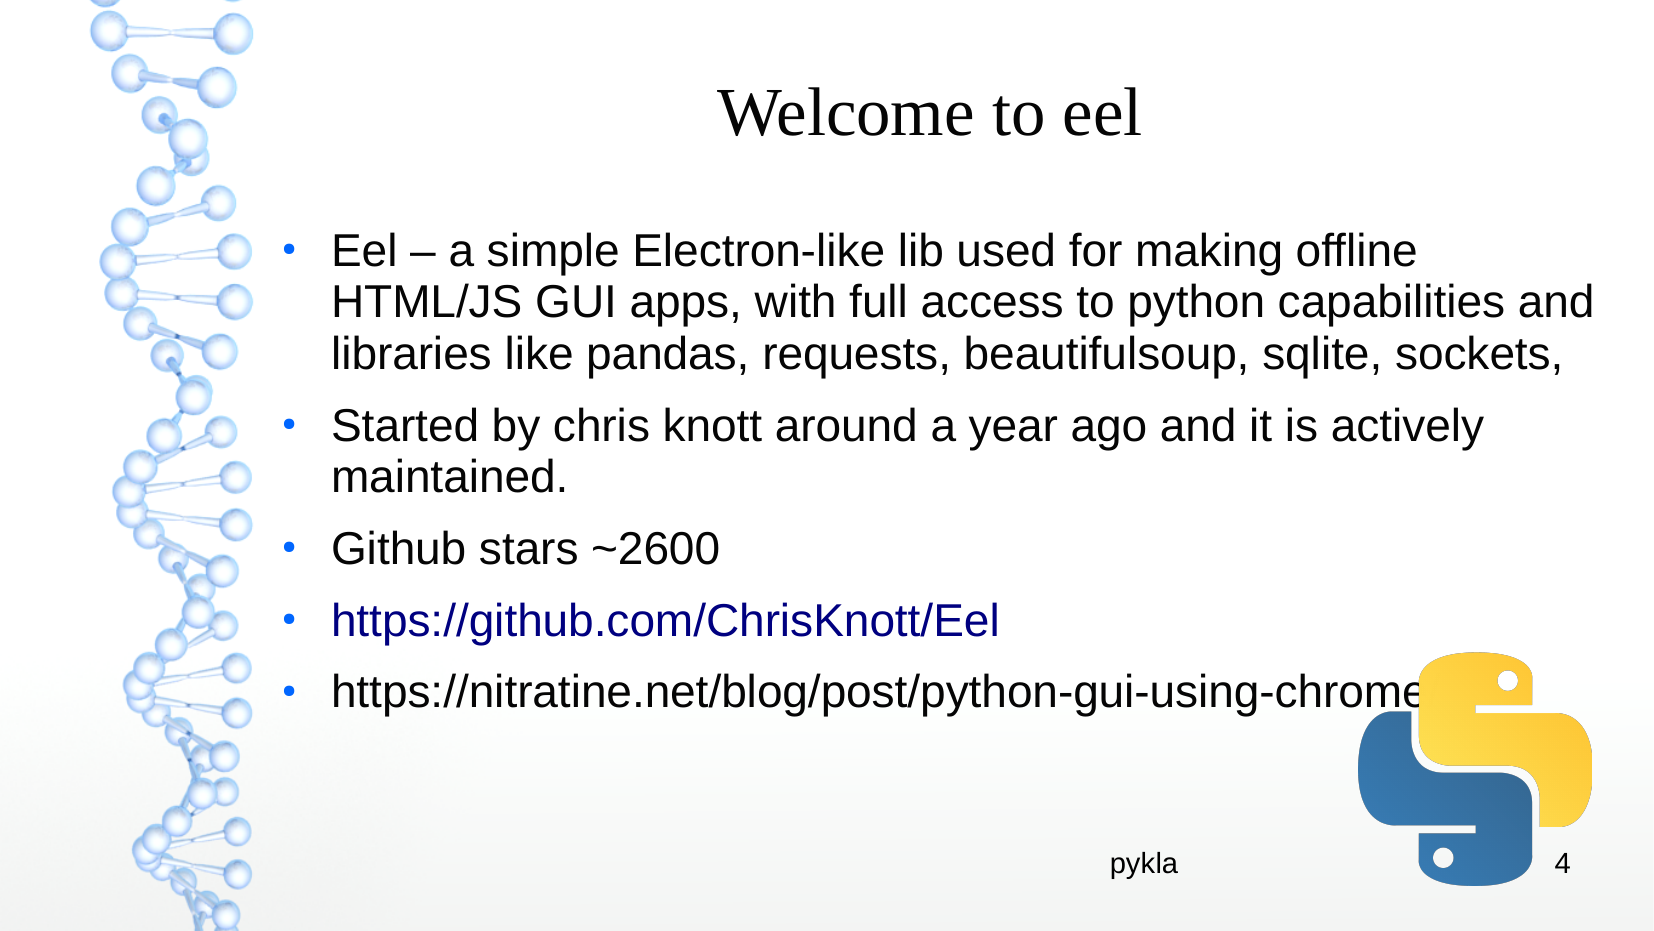

# Welcome to eel
Eel – a simple Electron-like lib used for making offline HTML/JS GUI apps, with full access to python capabilities and libraries like pandas, requests, beautifulsoup, sqlite, sockets,
Started by chris knott around a year ago and it is actively maintained.
Github stars ~2600
https://github.com/ChrisKnott/Eel
https://nitratine.net/blog/post/python-gui-using-chrome/
4